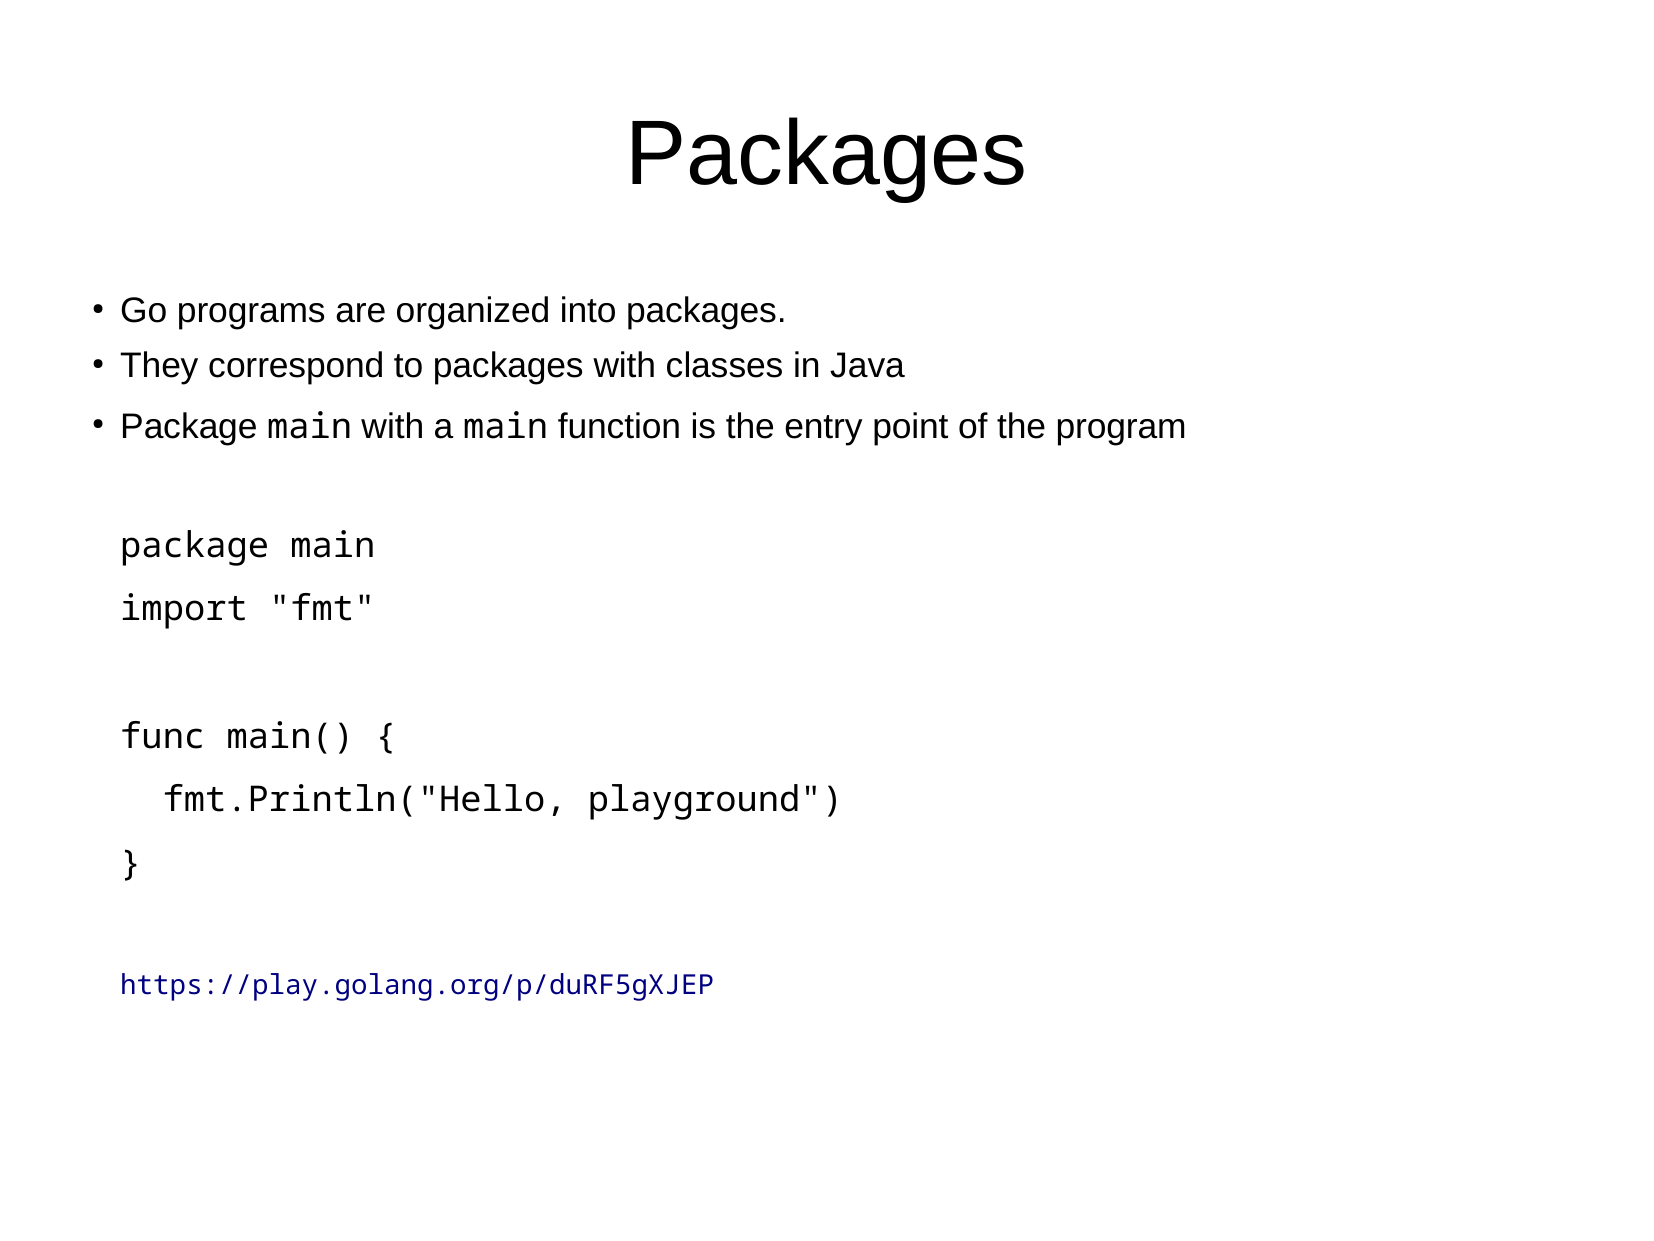

# Packages
Go programs are organized into packages.
They correspond to packages with classes in Java
Package main with a main function is the entry point of the program
package main
import "fmt"
func main() {
 fmt.Println("Hello, playground")
}
https://play.golang.org/p/duRF5gXJEP